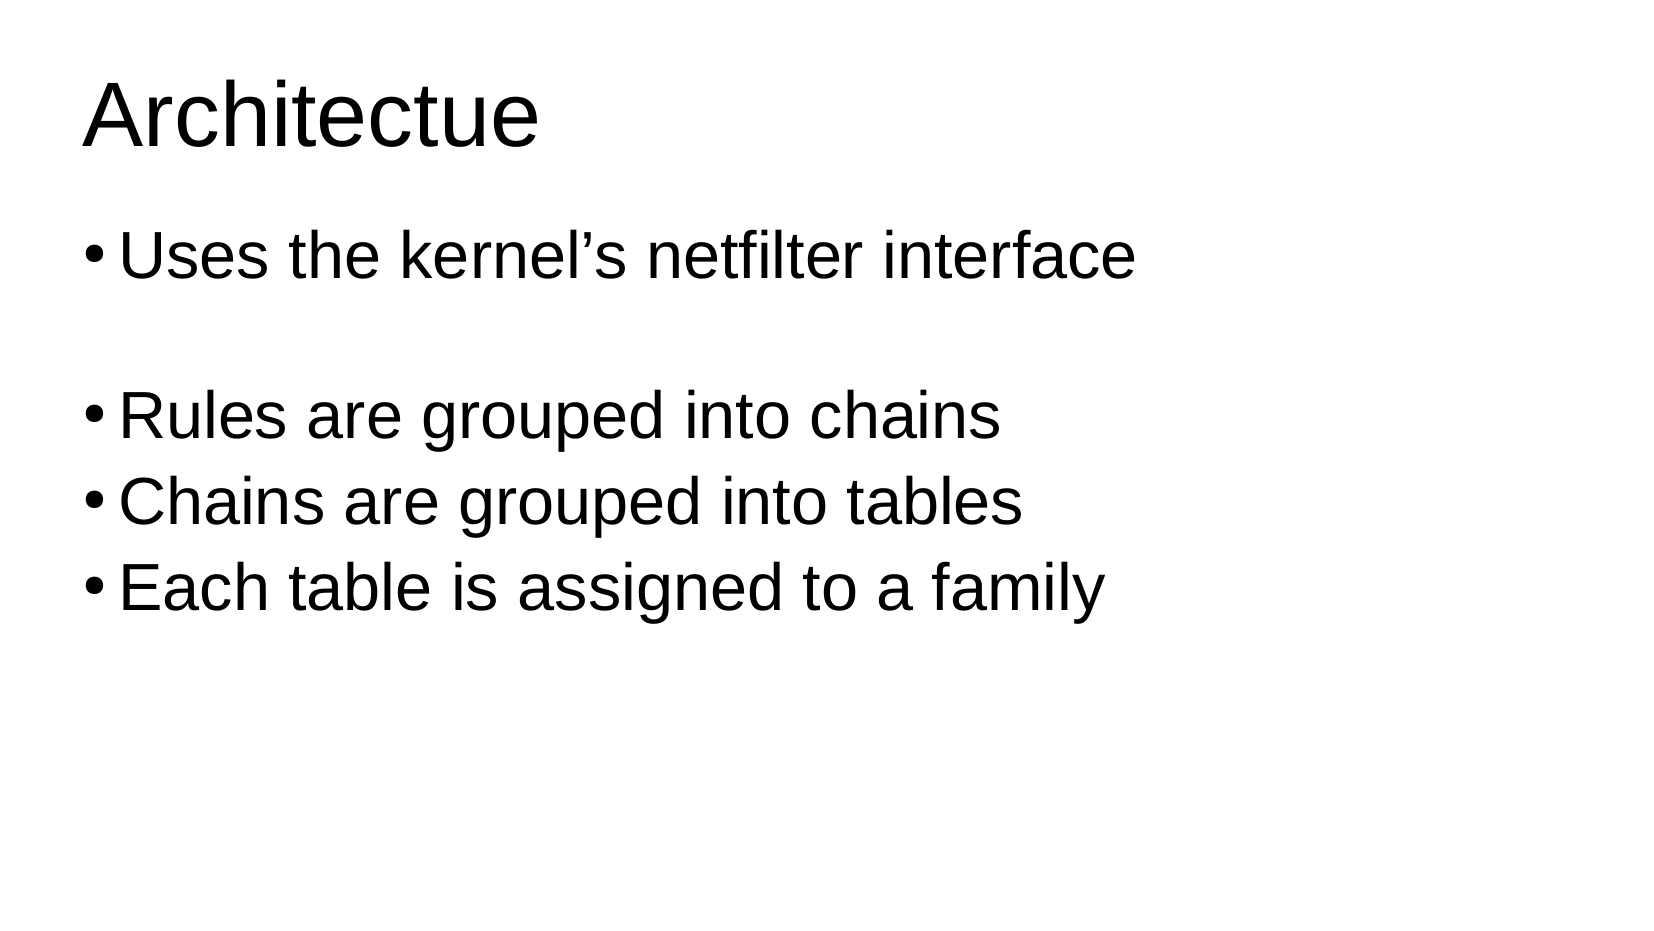

# Architectue
Uses the kernel’s netfilter interface
Rules are grouped into chains
Chains are grouped into tables
Each table is assigned to a family